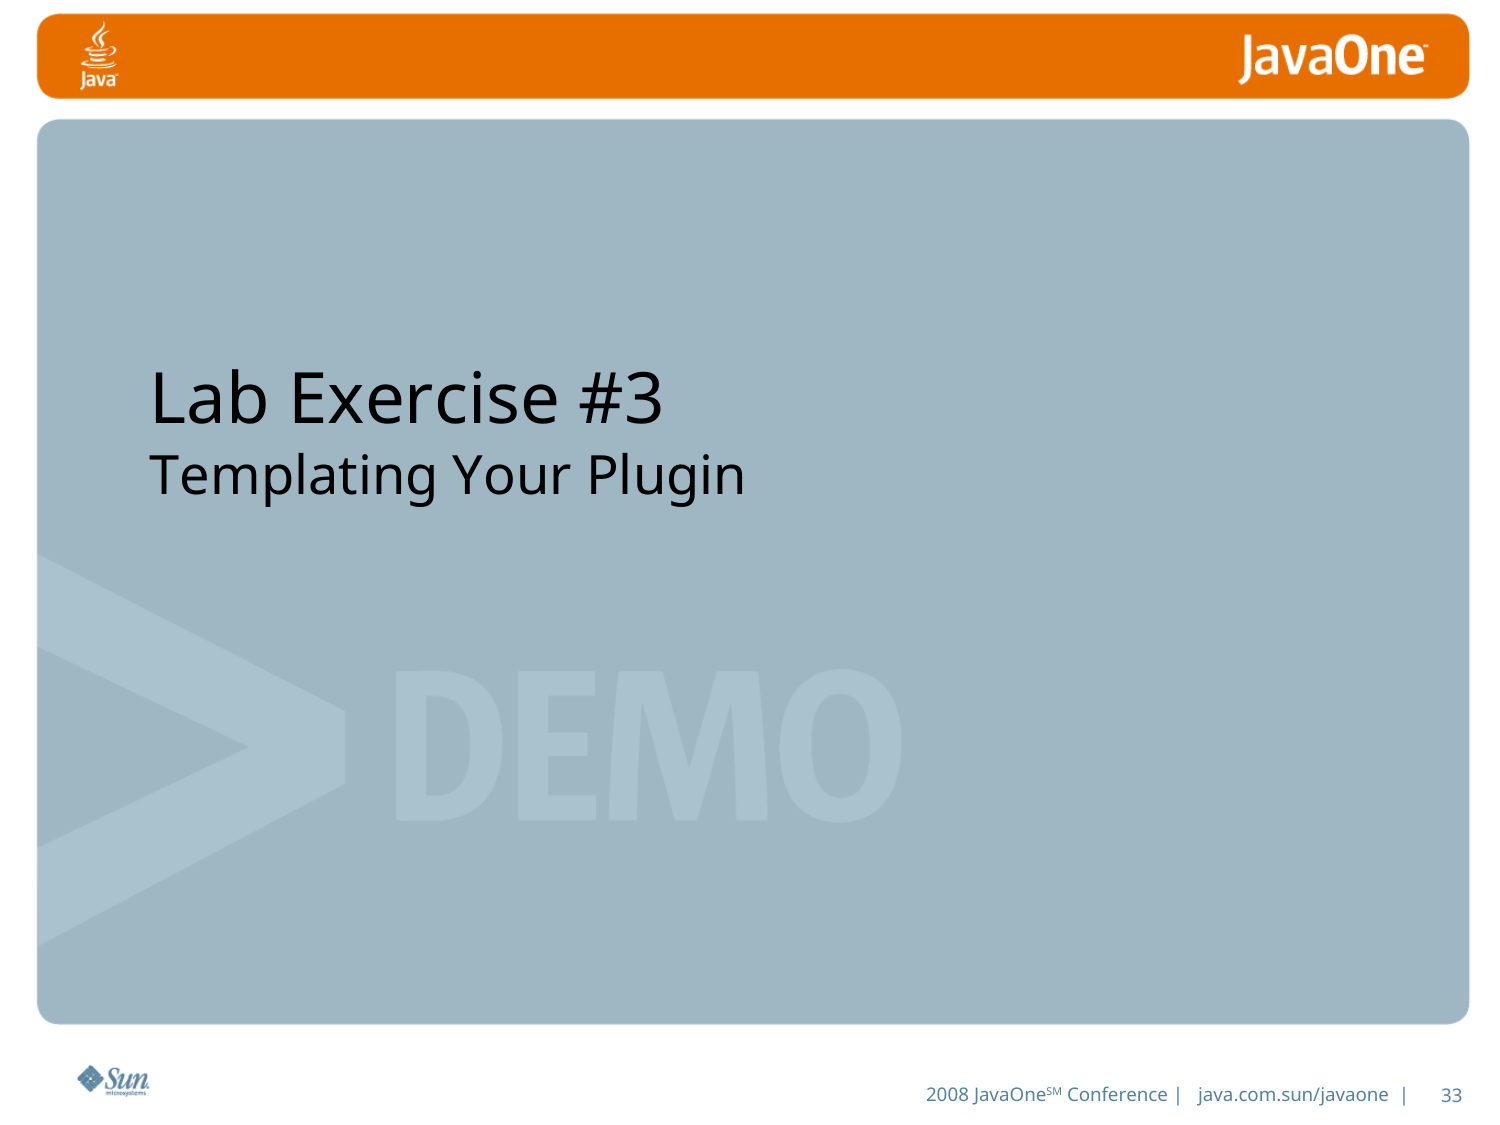

# Lab Exercise #3 Templating Your Plugin